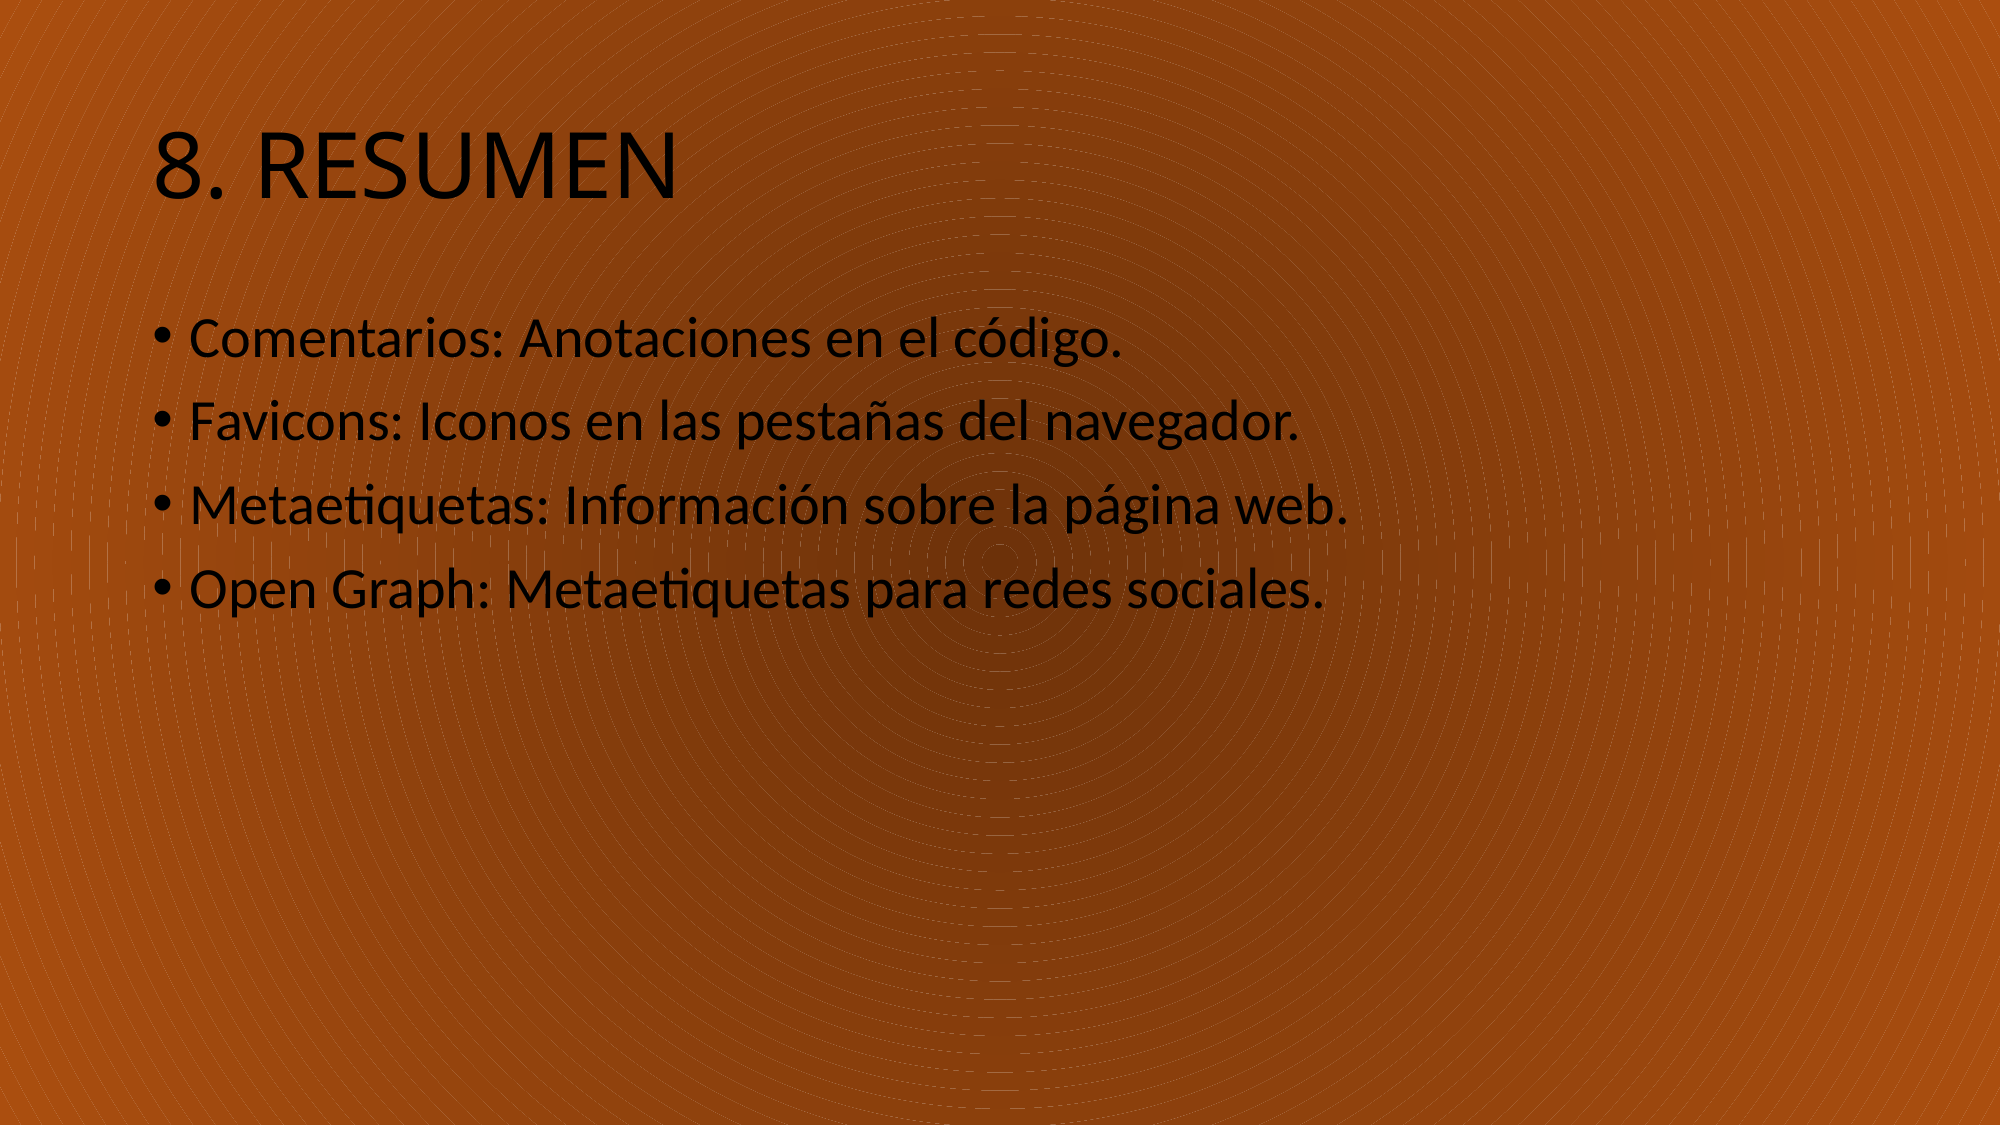

# 8. RESUMEN
Comentarios: Anotaciones en el código.
Favicons: Iconos en las pestañas del navegador.
Metaetiquetas: Información sobre la página web.
Open Graph: Metaetiquetas para redes sociales.